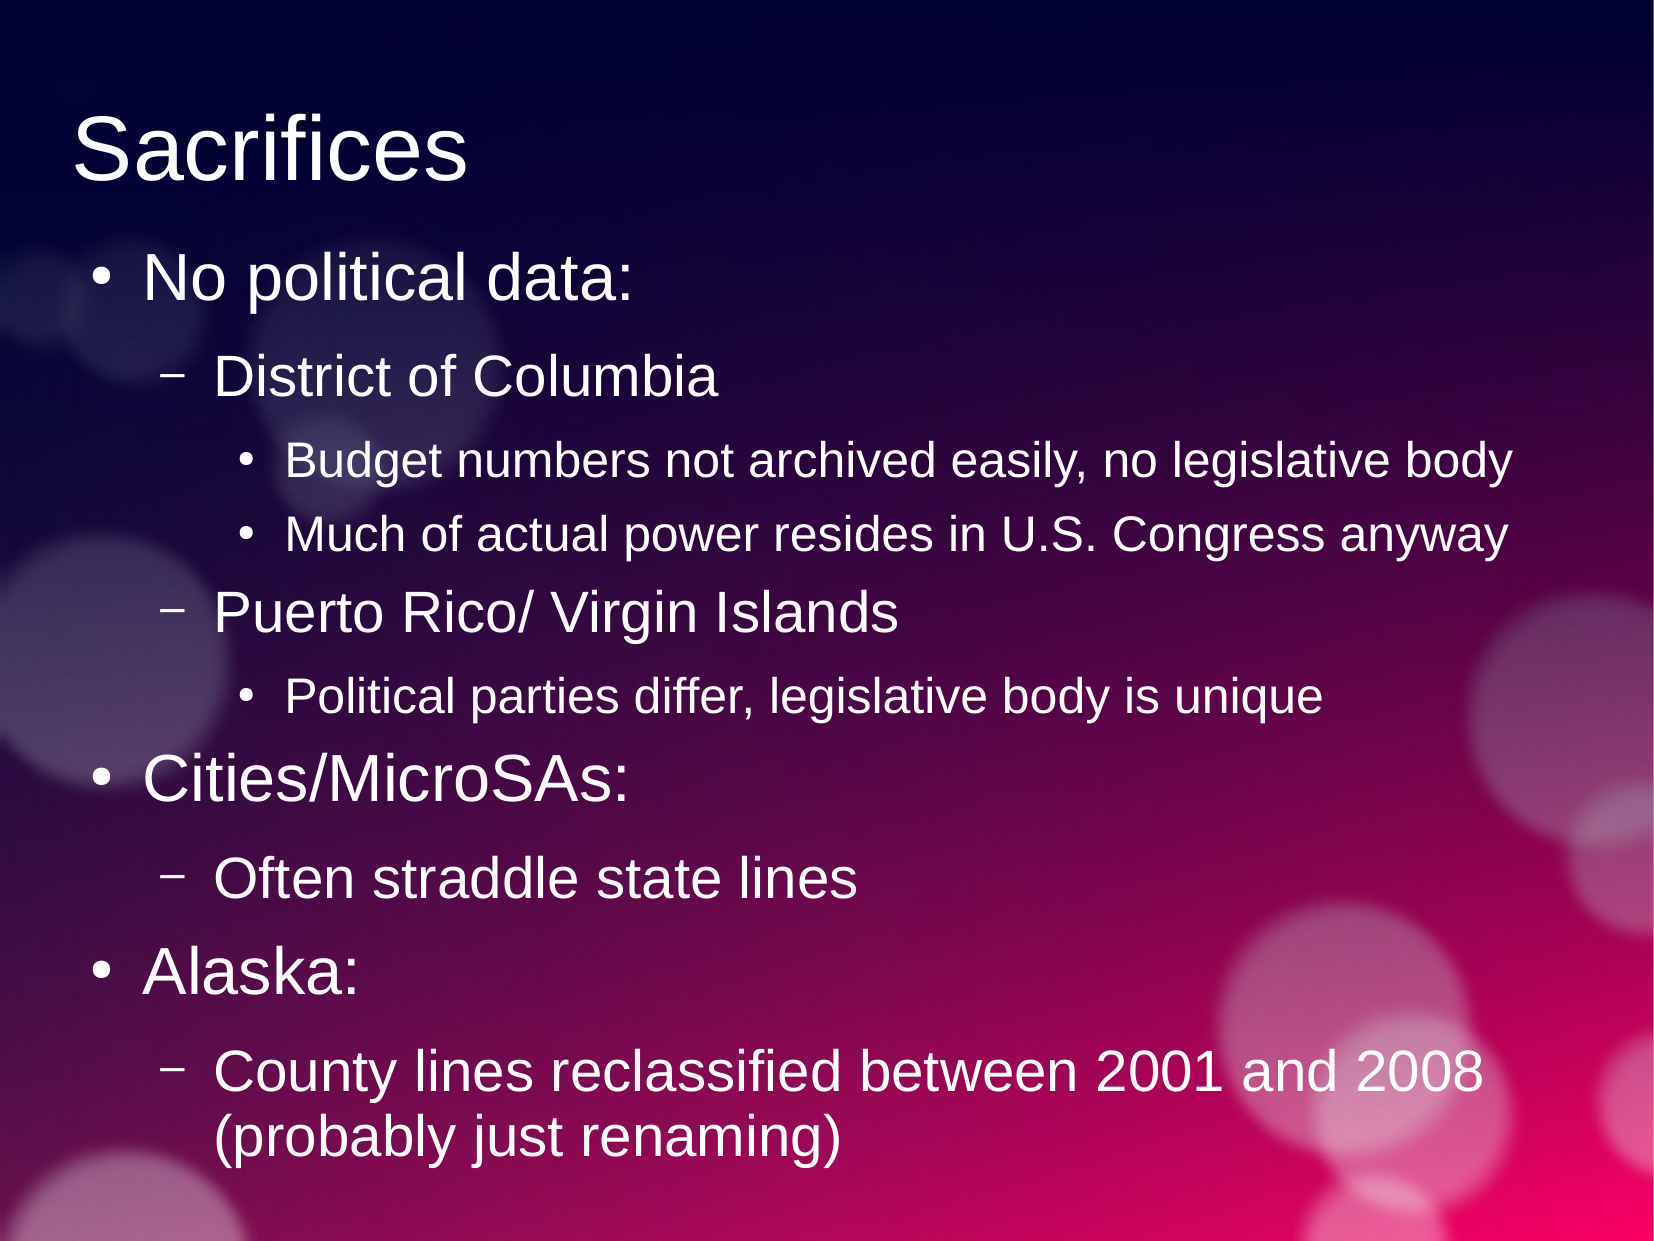

# Sacrifices
No political data:
District of Columbia
Budget numbers not archived easily, no legislative body
Much of actual power resides in U.S. Congress anyway
Puerto Rico/ Virgin Islands
Political parties differ, legislative body is unique
Cities/MicroSAs:
Often straddle state lines
Alaska:
County lines reclassified between 2001 and 2008 (probably just renaming)